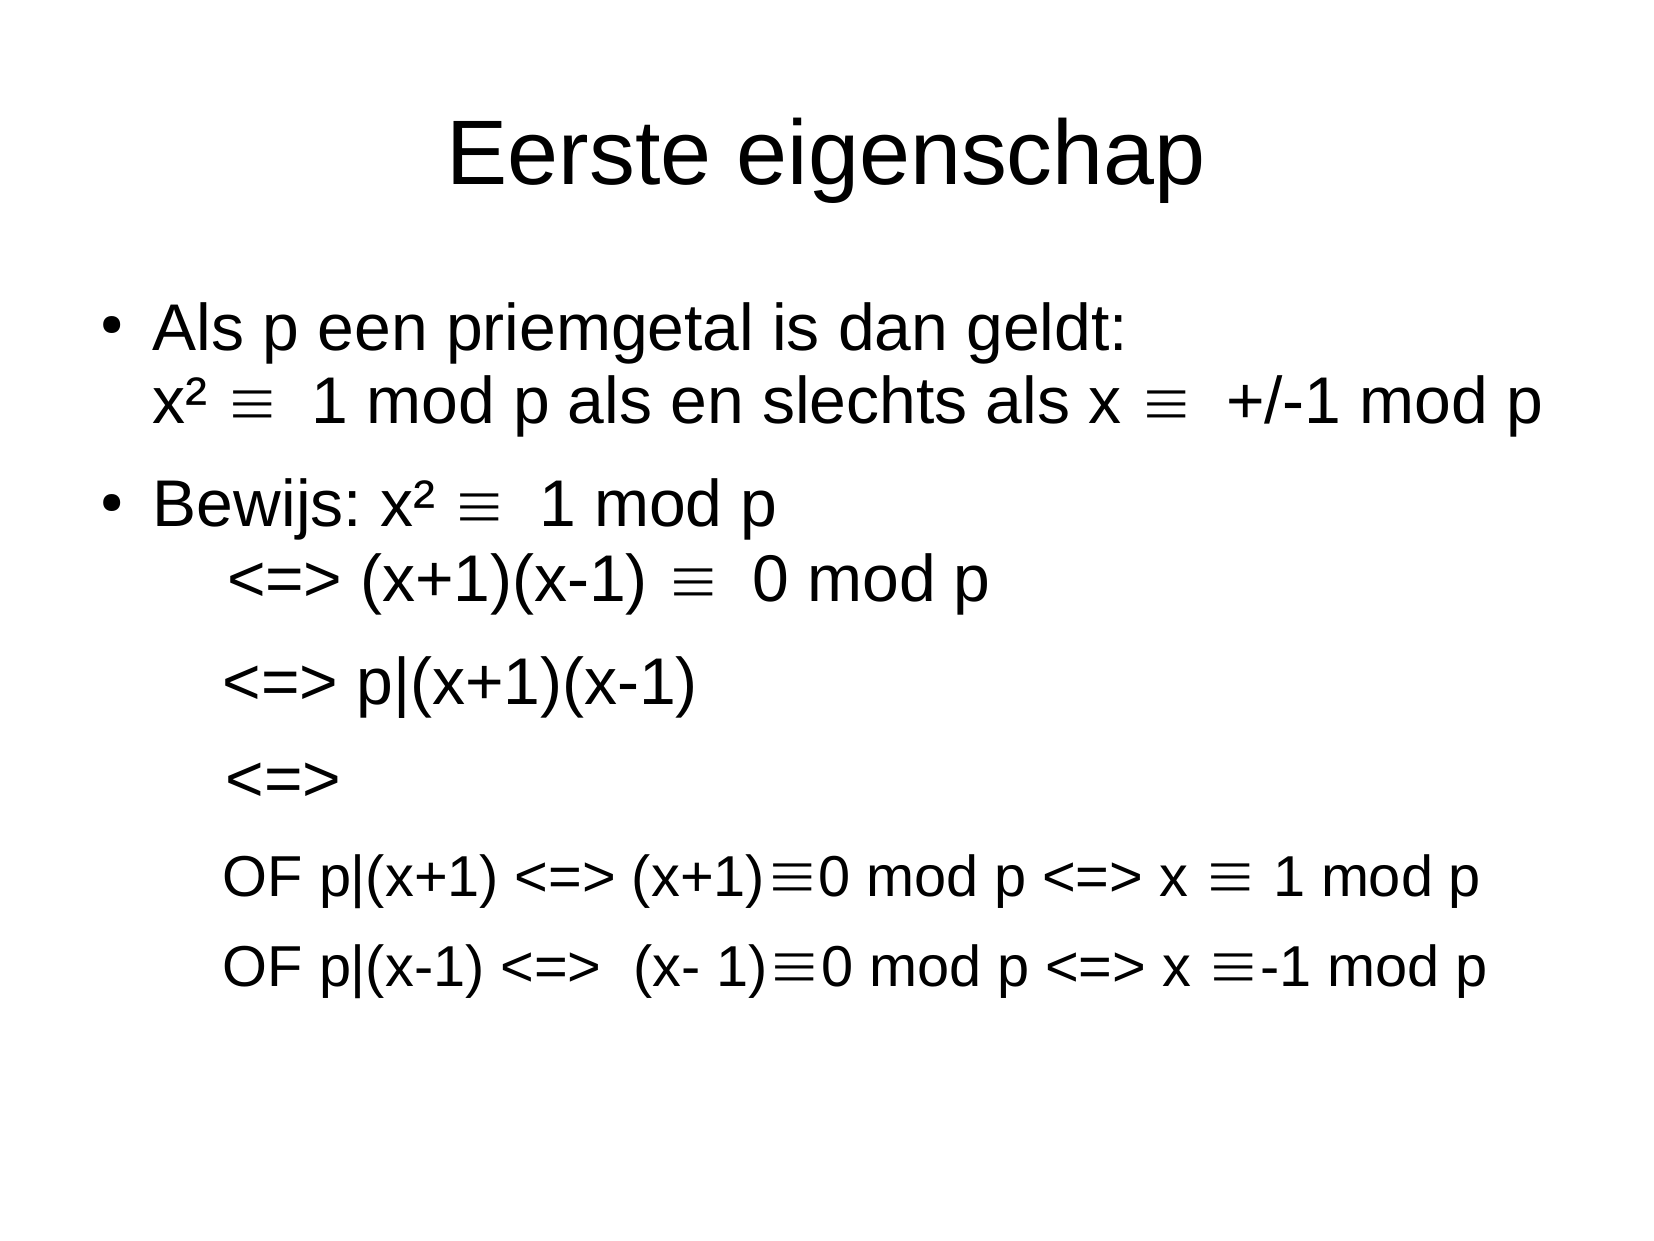

# Eerste eigenschap
Als p een priemgetal is dan geldt:
x² ≡ 1 mod p als en slechts als x ≡ +/-1 mod p
Bewijs: x² ≡ 1 mod p
	<=> (x+1)(x-1) ≡ 0 mod p
<=> p|(x+1)(x-1)
 <=>
OF p|(x+1) <=> (x+1)≡0 mod p <=> x ≡ 1 mod p
OF p|(x-1) <=> (x- 1)≡0 mod p <=> x ≡-1 mod p